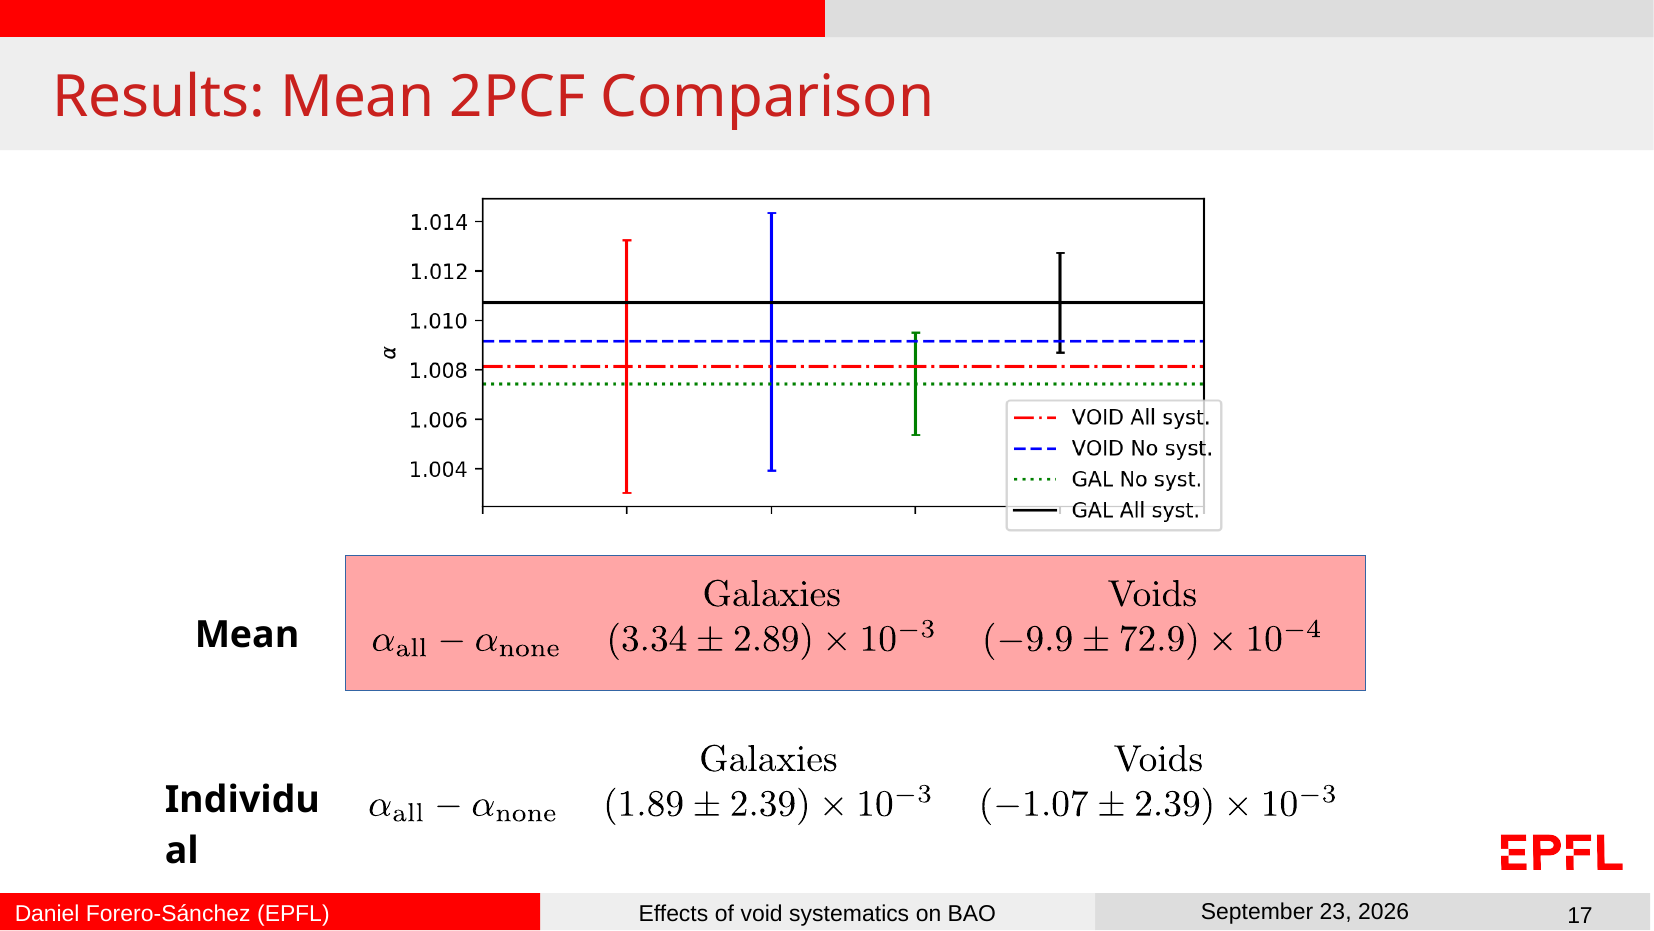

# Results: Mean 2PCF Comparison
Mean
Individual
Effects of void systematics on BAO
17